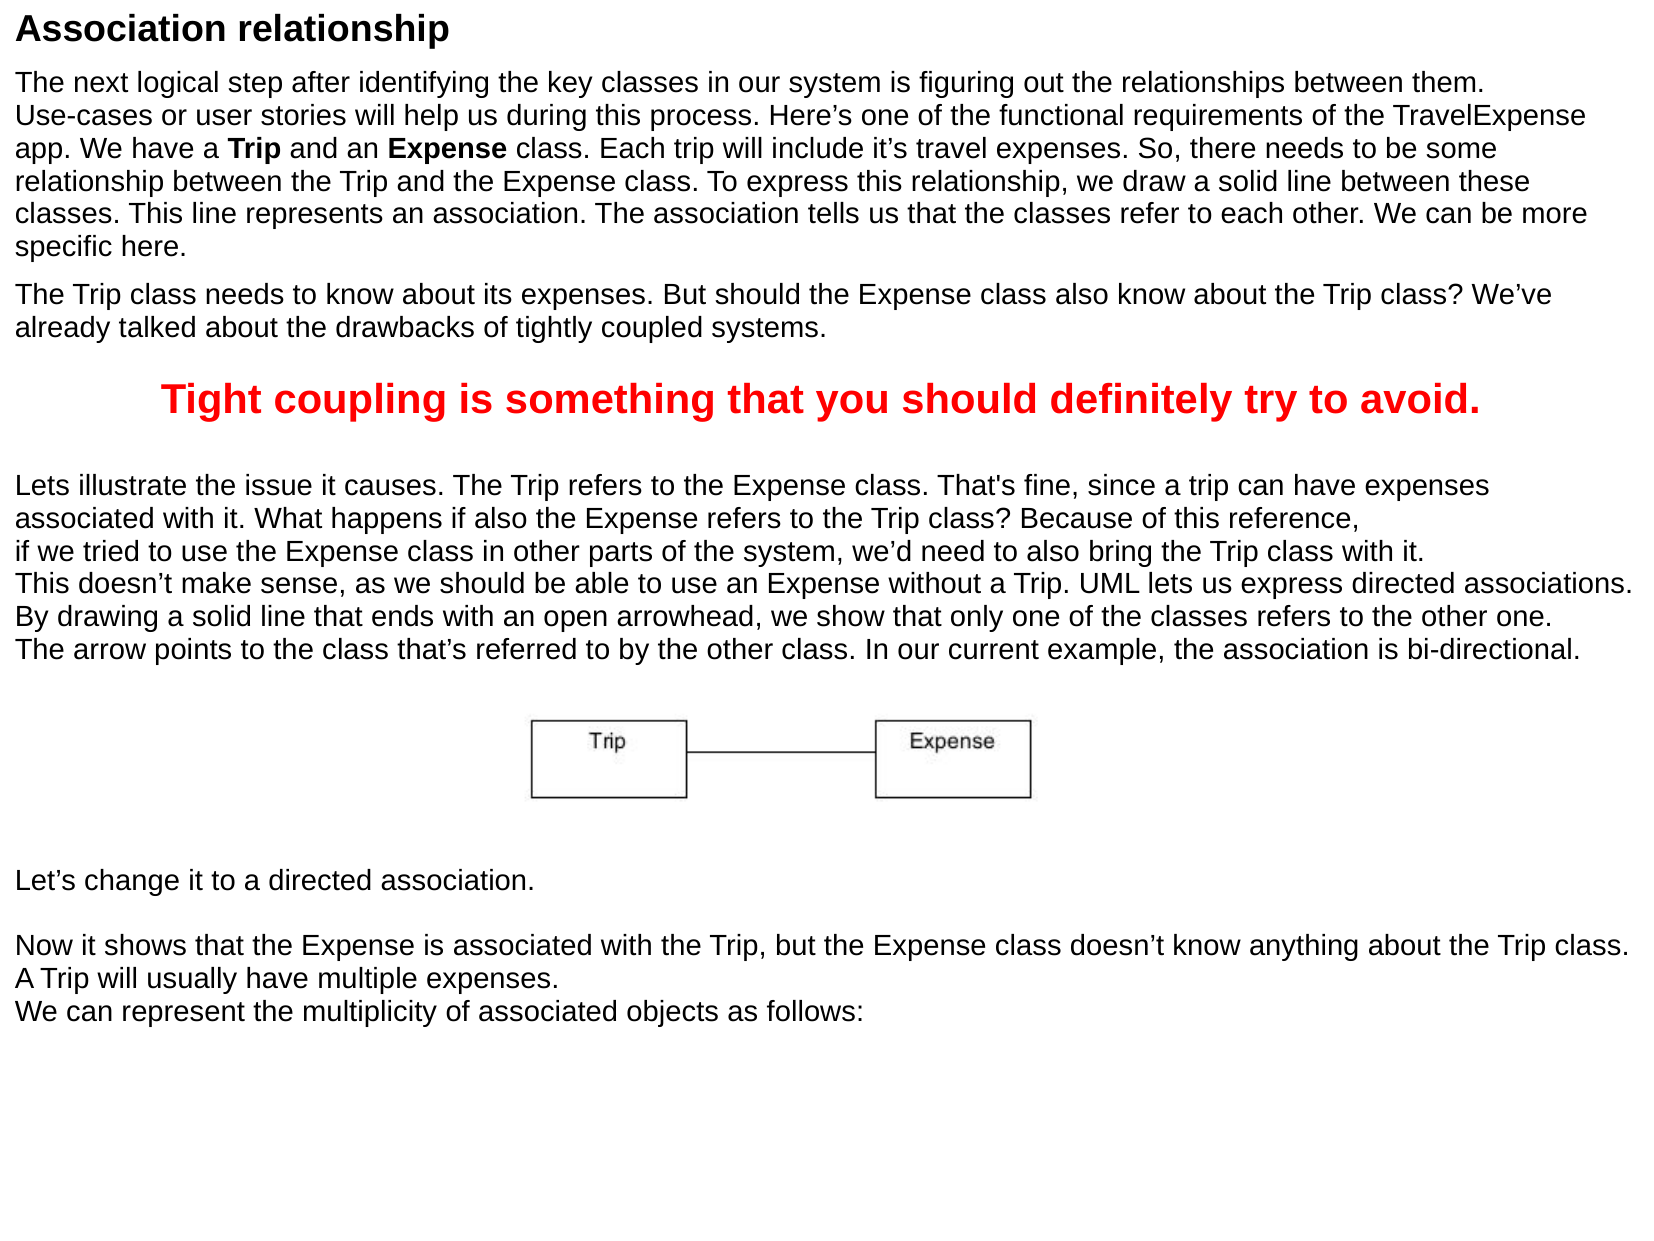

Association relationship
The next logical step after identifying the key classes in our system is figuring out the relationships between them.
Use-cases or user stories will help us during this process. Here’s one of the functional requirements of the TravelExpense app. We have a Trip and an Expense class. Each trip will include it’s travel expenses. So, there needs to be some relationship between the Trip and the Expense class. To express this relationship, we draw a solid line between these classes. This line represents an association. The association tells us that the classes refer to each other. We can be more specific here.
The Trip class needs to know about its expenses. But should the Expense class also know about the Trip class? We’ve already talked about the drawbacks of tightly coupled systems.
Tight coupling is something that you should definitely try to avoid.
Lets illustrate the issue it causes. The Trip refers to the Expense class. That's fine, since a trip can have expenses associated with it. What happens if also the Expense refers to the Trip class? Because of this reference,
if we tried to use the Expense class in other parts of the system, we’d need to also bring the Trip class with it.
This doesn’t make sense, as we should be able to use an Expense without a Trip. UML lets us express directed associations.
By drawing a solid line that ends with an open arrowhead, we show that only one of the classes refers to the other one.
The arrow points to the class that’s referred to by the other class. In our current example, the association is bi-directional.
Let’s change it to a directed association.
Now it shows that the Expense is associated with the Trip, but the Expense class doesn’t know anything about the Trip class.
A Trip will usually have multiple expenses.
We can represent the multiplicity of associated objects  as follows: